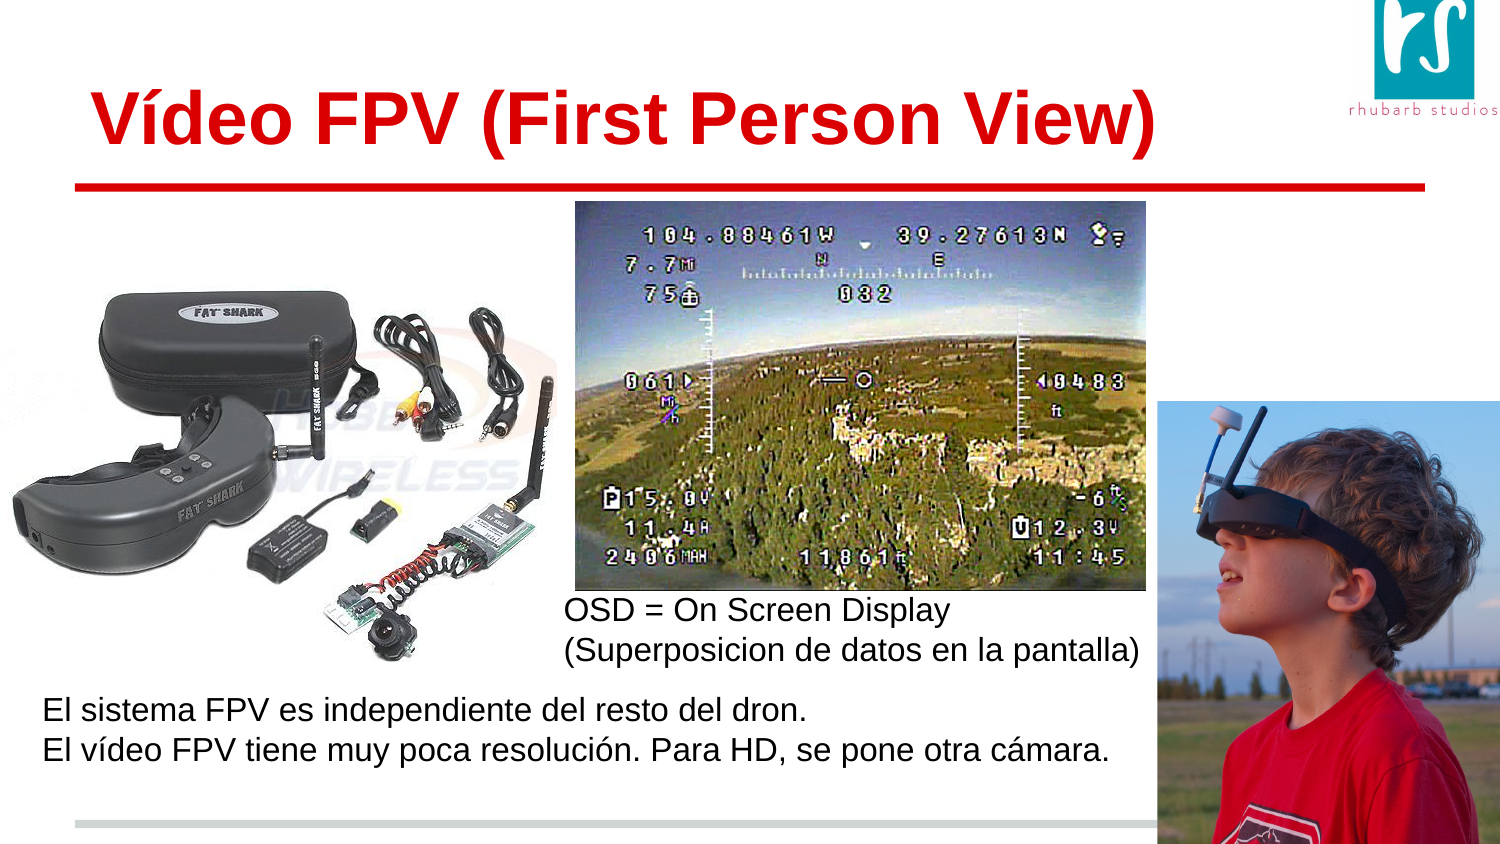

# Vídeo FPV (First Person View)
OSD = On Screen Display
(Superposicion de datos en la pantalla)
El sistema FPV es independiente del resto del dron.
El vídeo FPV tiene muy poca resolución. Para HD, se pone otra cámara.